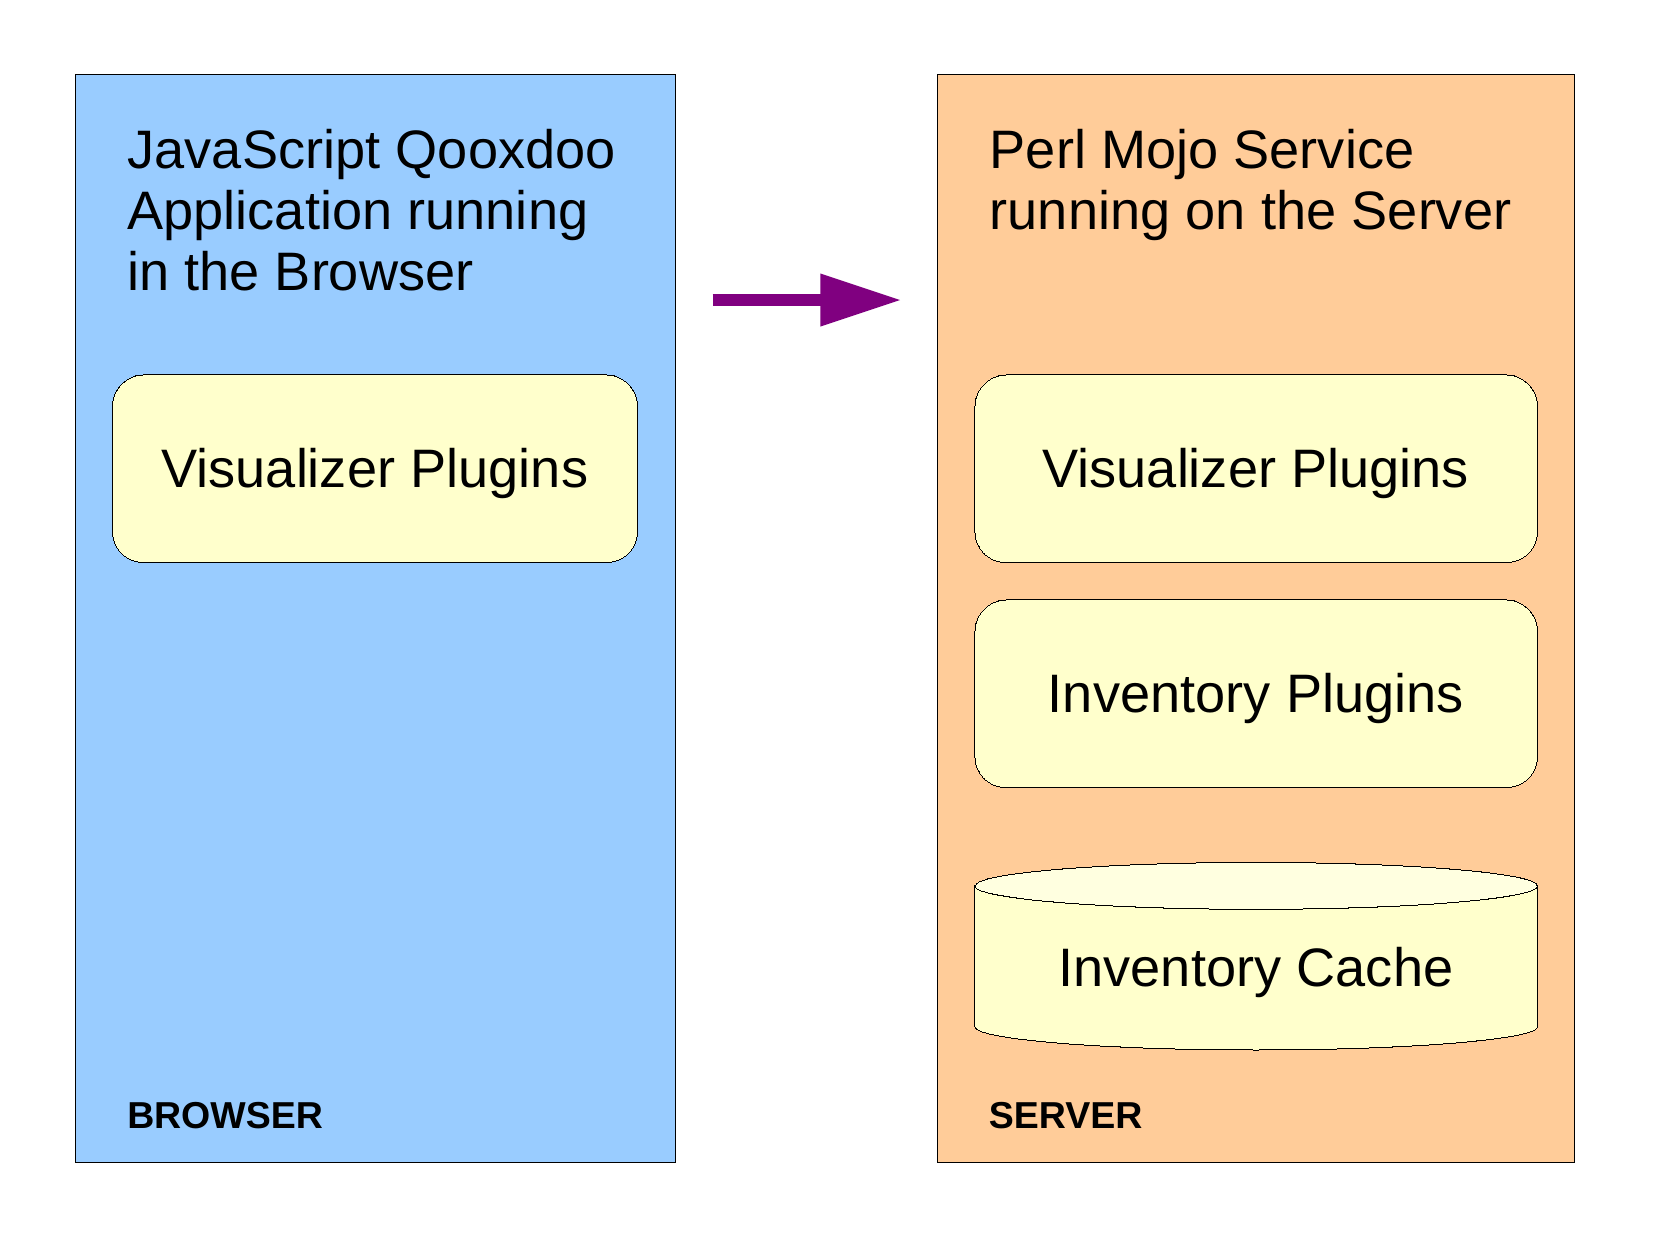

JavaScript Qooxdoo Application running in the Browser
Perl Mojo Service
running on the Server
Visualizer Plugins
Visualizer Plugins
Inventory Plugins
Inventory Cache
BROWSER
SERVER